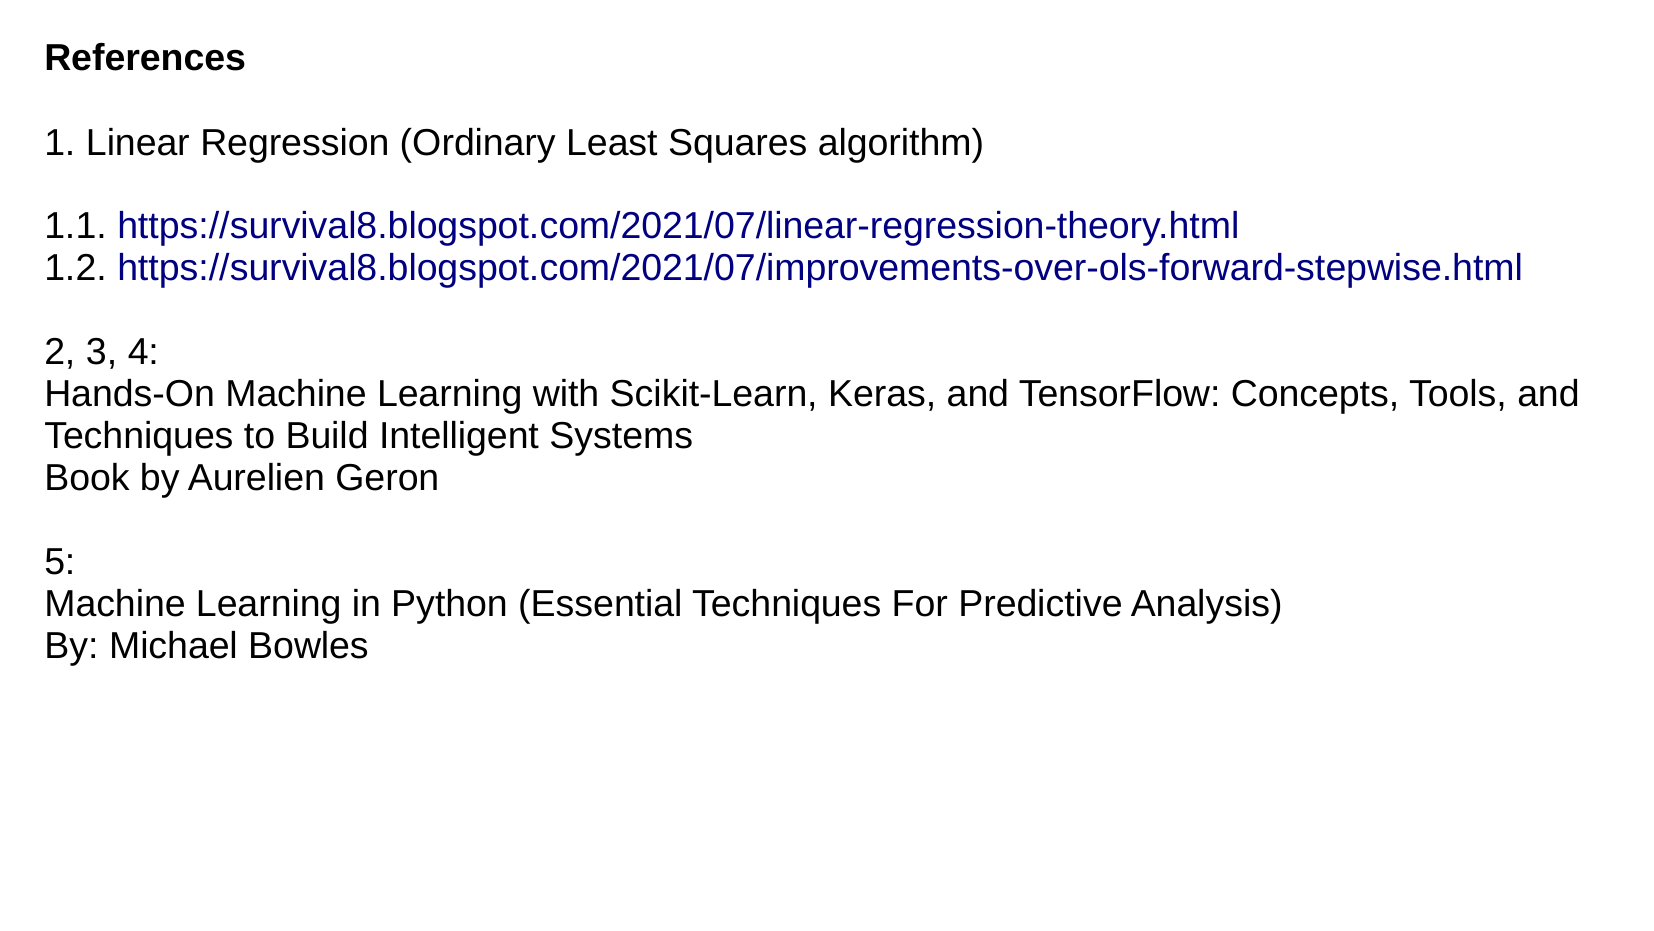

References
1. Linear Regression (Ordinary Least Squares algorithm)
1.1. https://survival8.blogspot.com/2021/07/linear-regression-theory.html
1.2. https://survival8.blogspot.com/2021/07/improvements-over-ols-forward-stepwise.html
2, 3, 4:
Hands-On Machine Learning with Scikit-Learn, Keras, and TensorFlow: Concepts, Tools, and Techniques to Build Intelligent Systems
Book by Aurelien Geron
5:
Machine Learning in Python (Essential Techniques For Predictive Analysis)
By: Michael Bowles